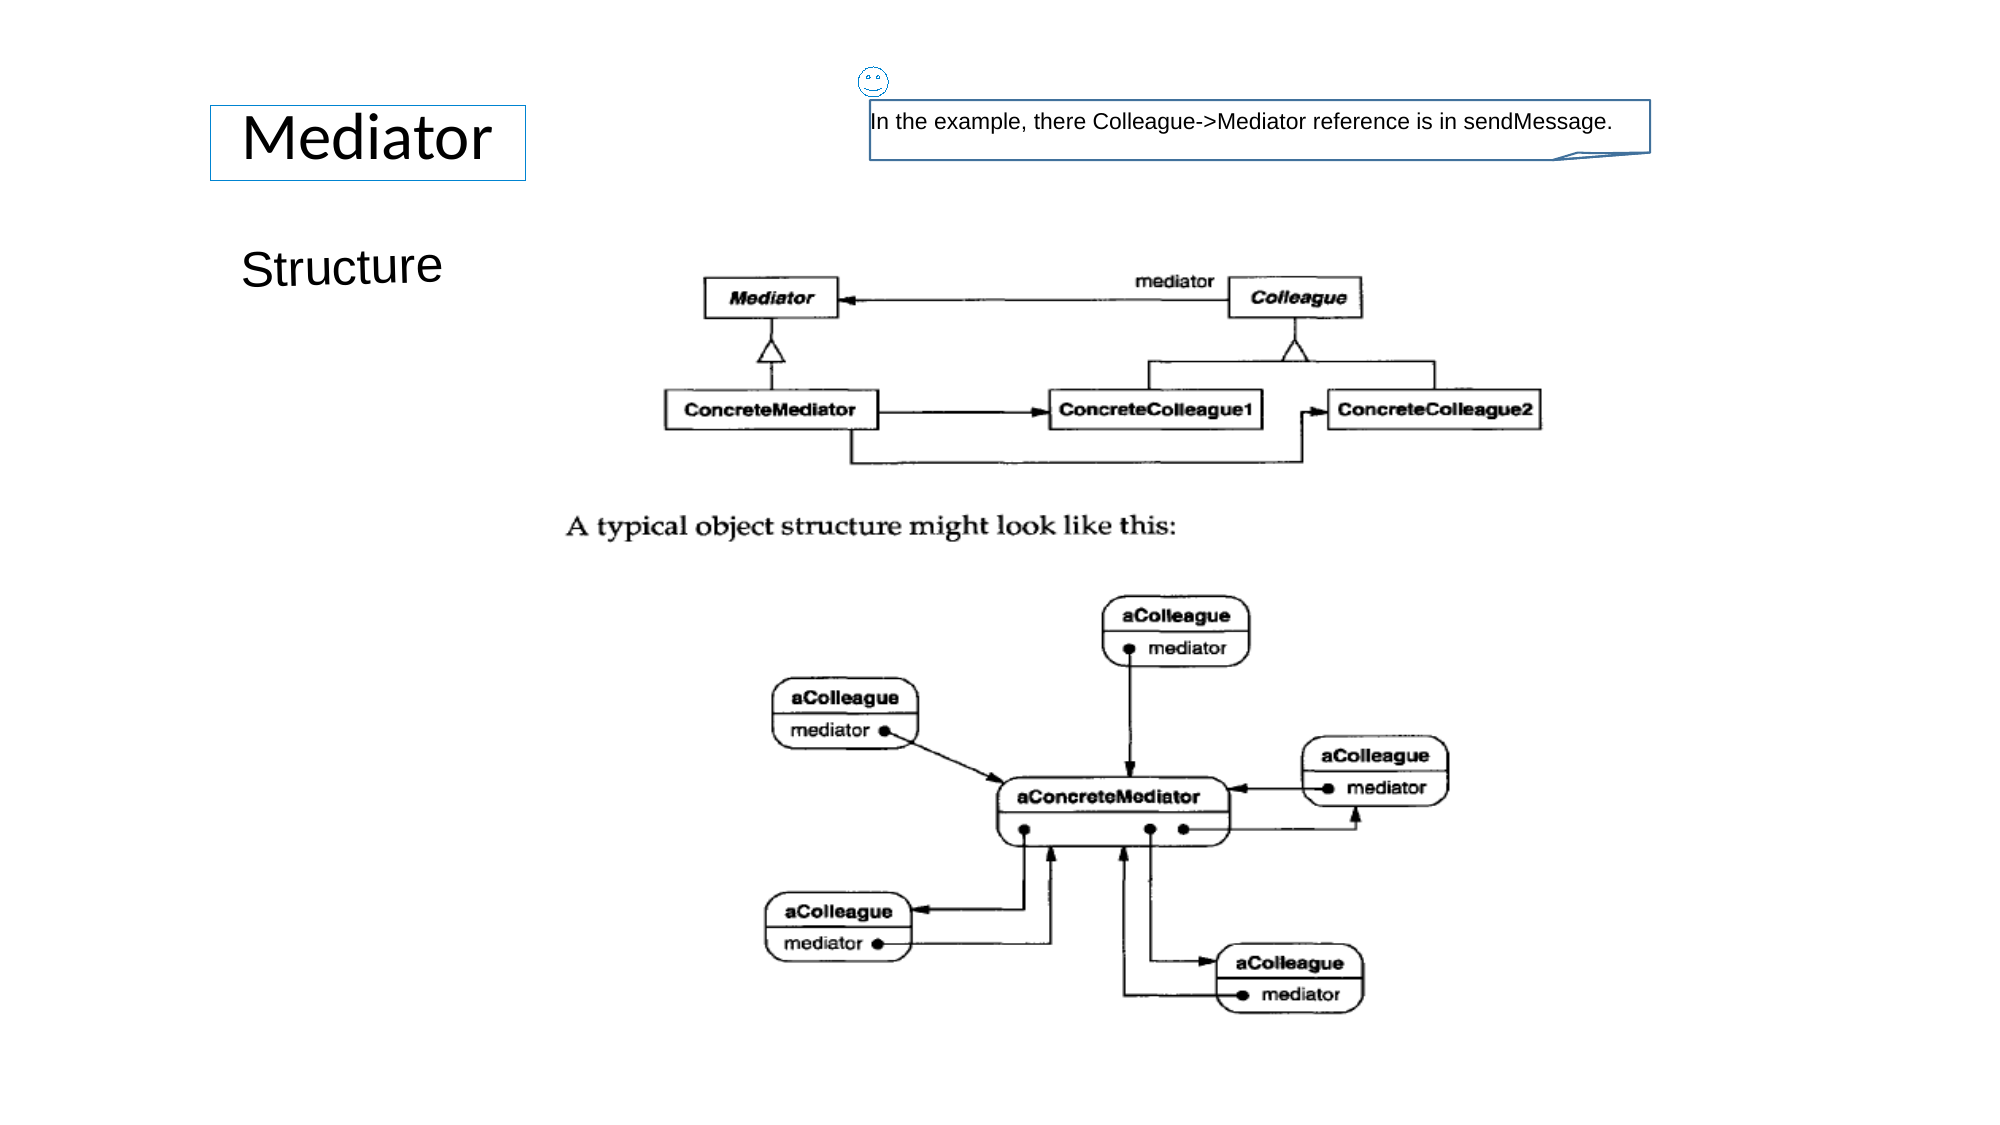

In the example, there Colleague->Mediator reference is in sendMessage.
Mediator
# Structure